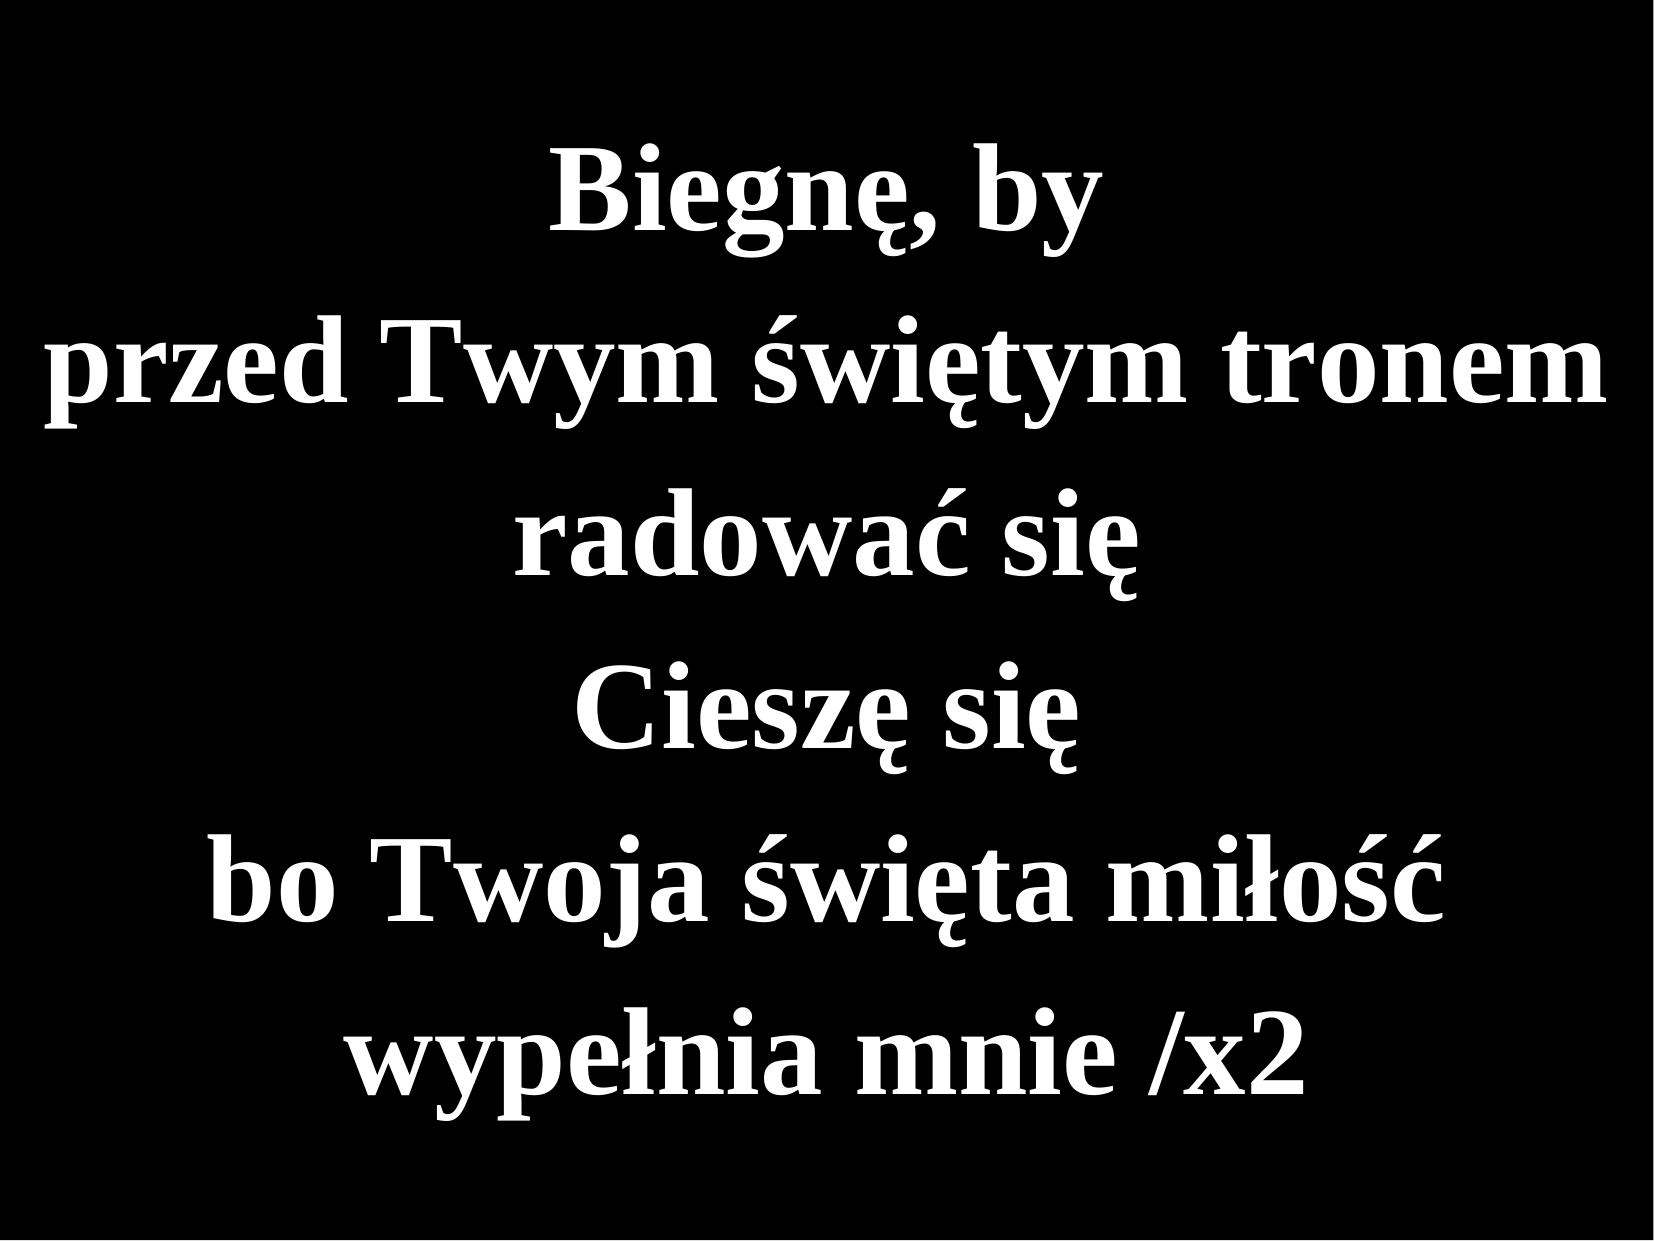

# Biegnę, by ppp przed Twym świętym tronem ppp radować się ppp Cieszę się ppp bo Twoja święta miłość ppp wypełnia mnie /x2